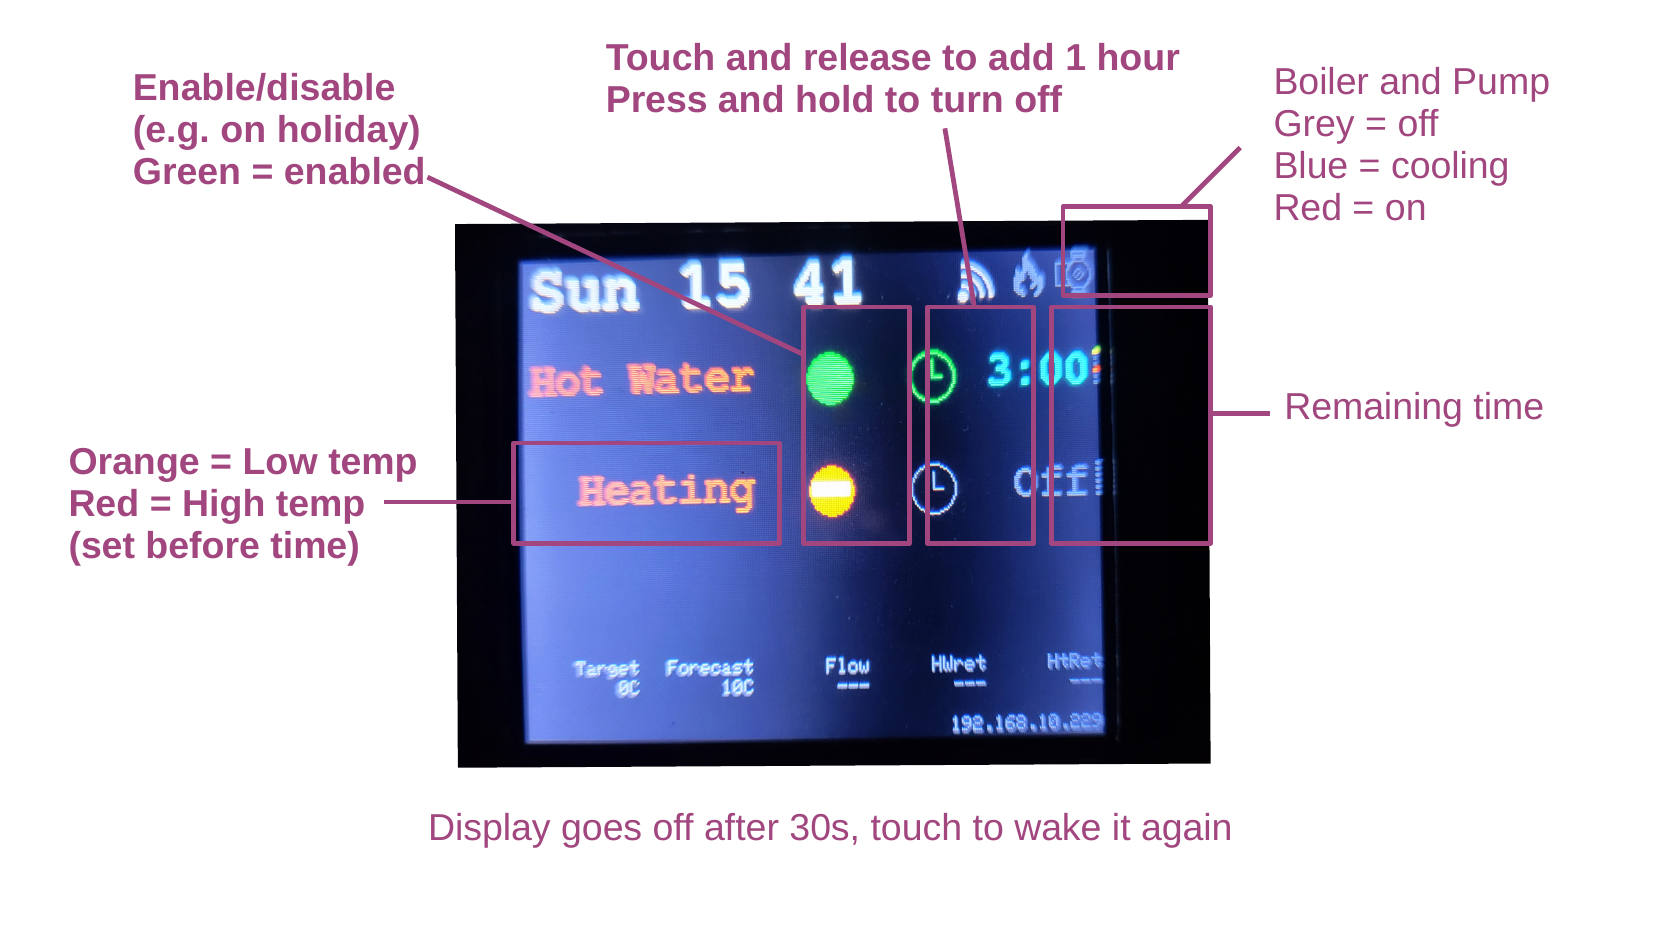

Touch and release to add 1 hour
Press and hold to turn off
Boiler and Pump
Grey = off
Blue = cooling
Red = on
Enable/disable
(e.g. on holiday)
Green = enabled
Remaining time
Orange = Low temp
Red = High temp
(set before time)
Display goes off after 30s, touch to wake it again